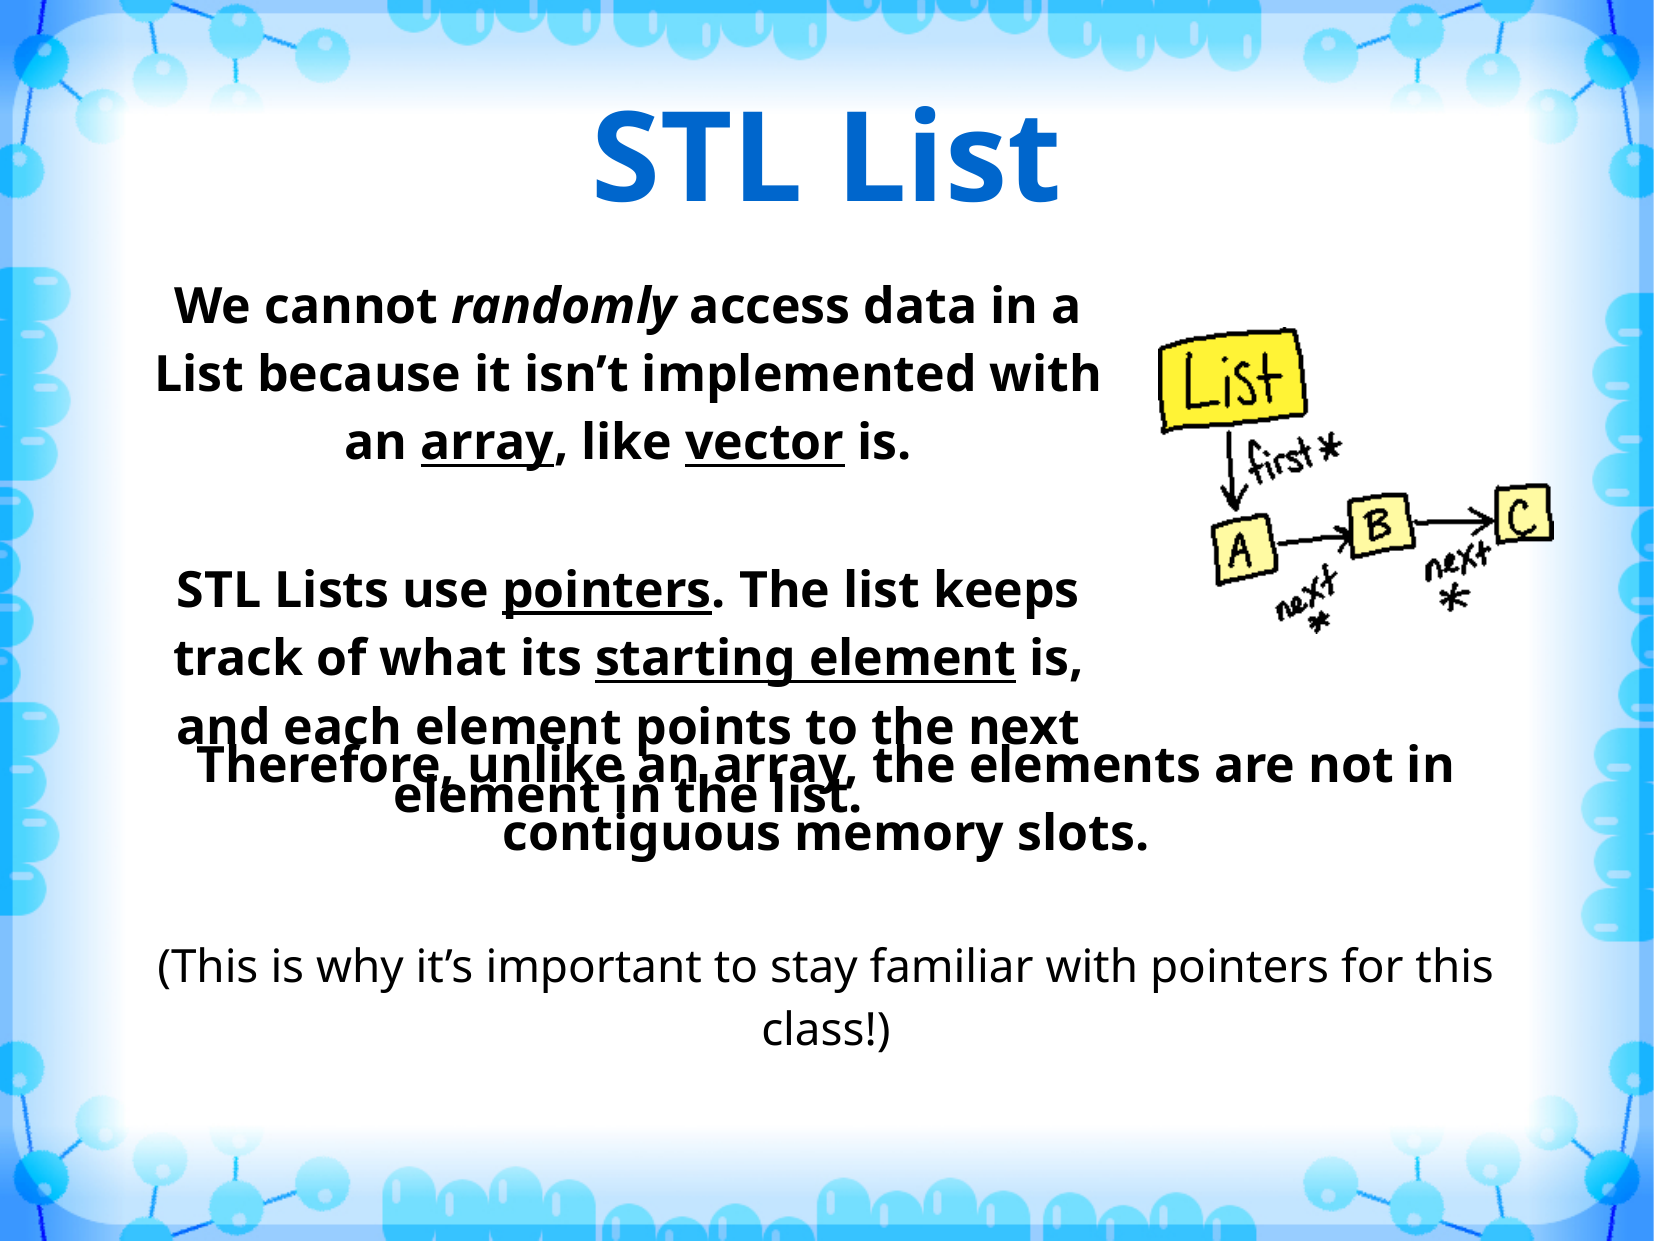

# STL List
We cannot randomly access data in a List because it isn’t implemented with an array, like vector is.
STL Lists use pointers. The list keeps track of what its starting element is, and each element points to the next element in the list.
Therefore, unlike an array, the elements are not in contiguous memory slots.
(This is why it’s important to stay familiar with pointers for this class!)